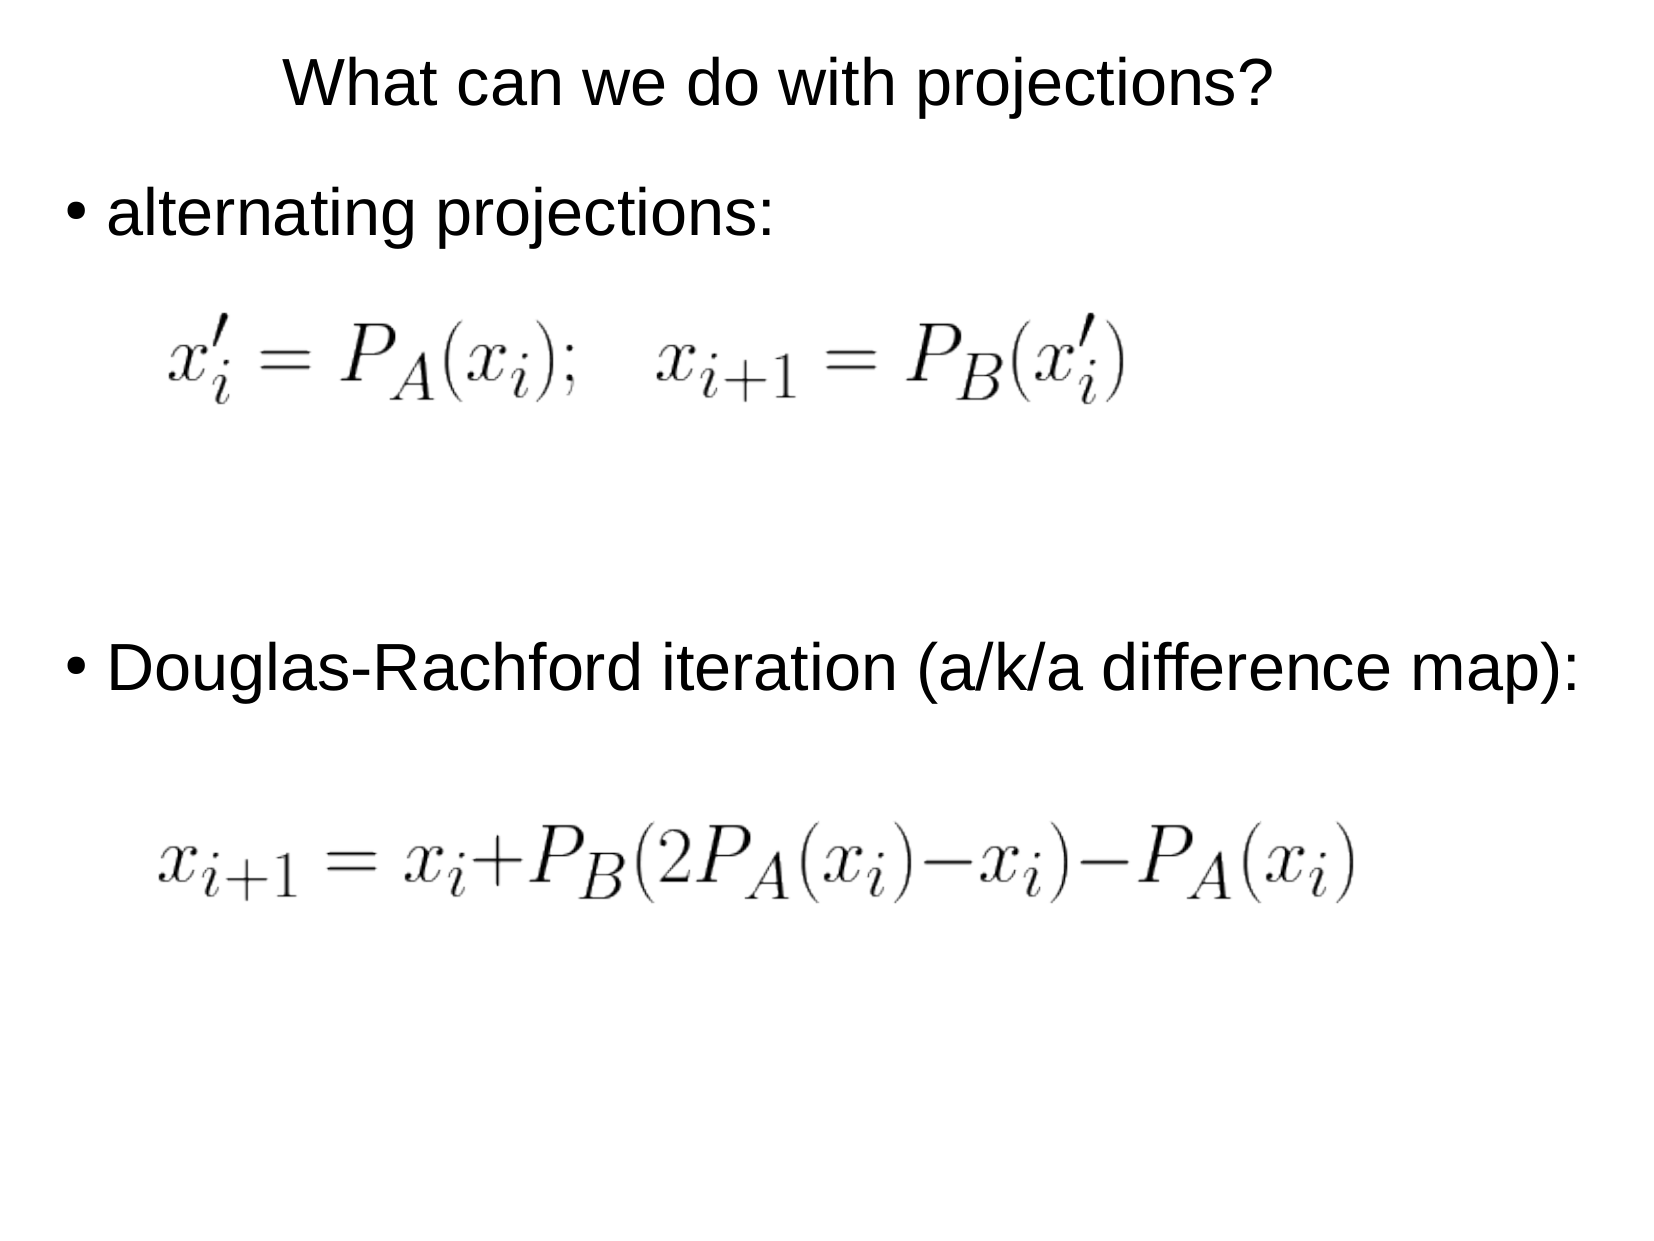

What can we do with projections?
 alternating projections:
 Douglas-Rachford iteration (a/k/a difference map):